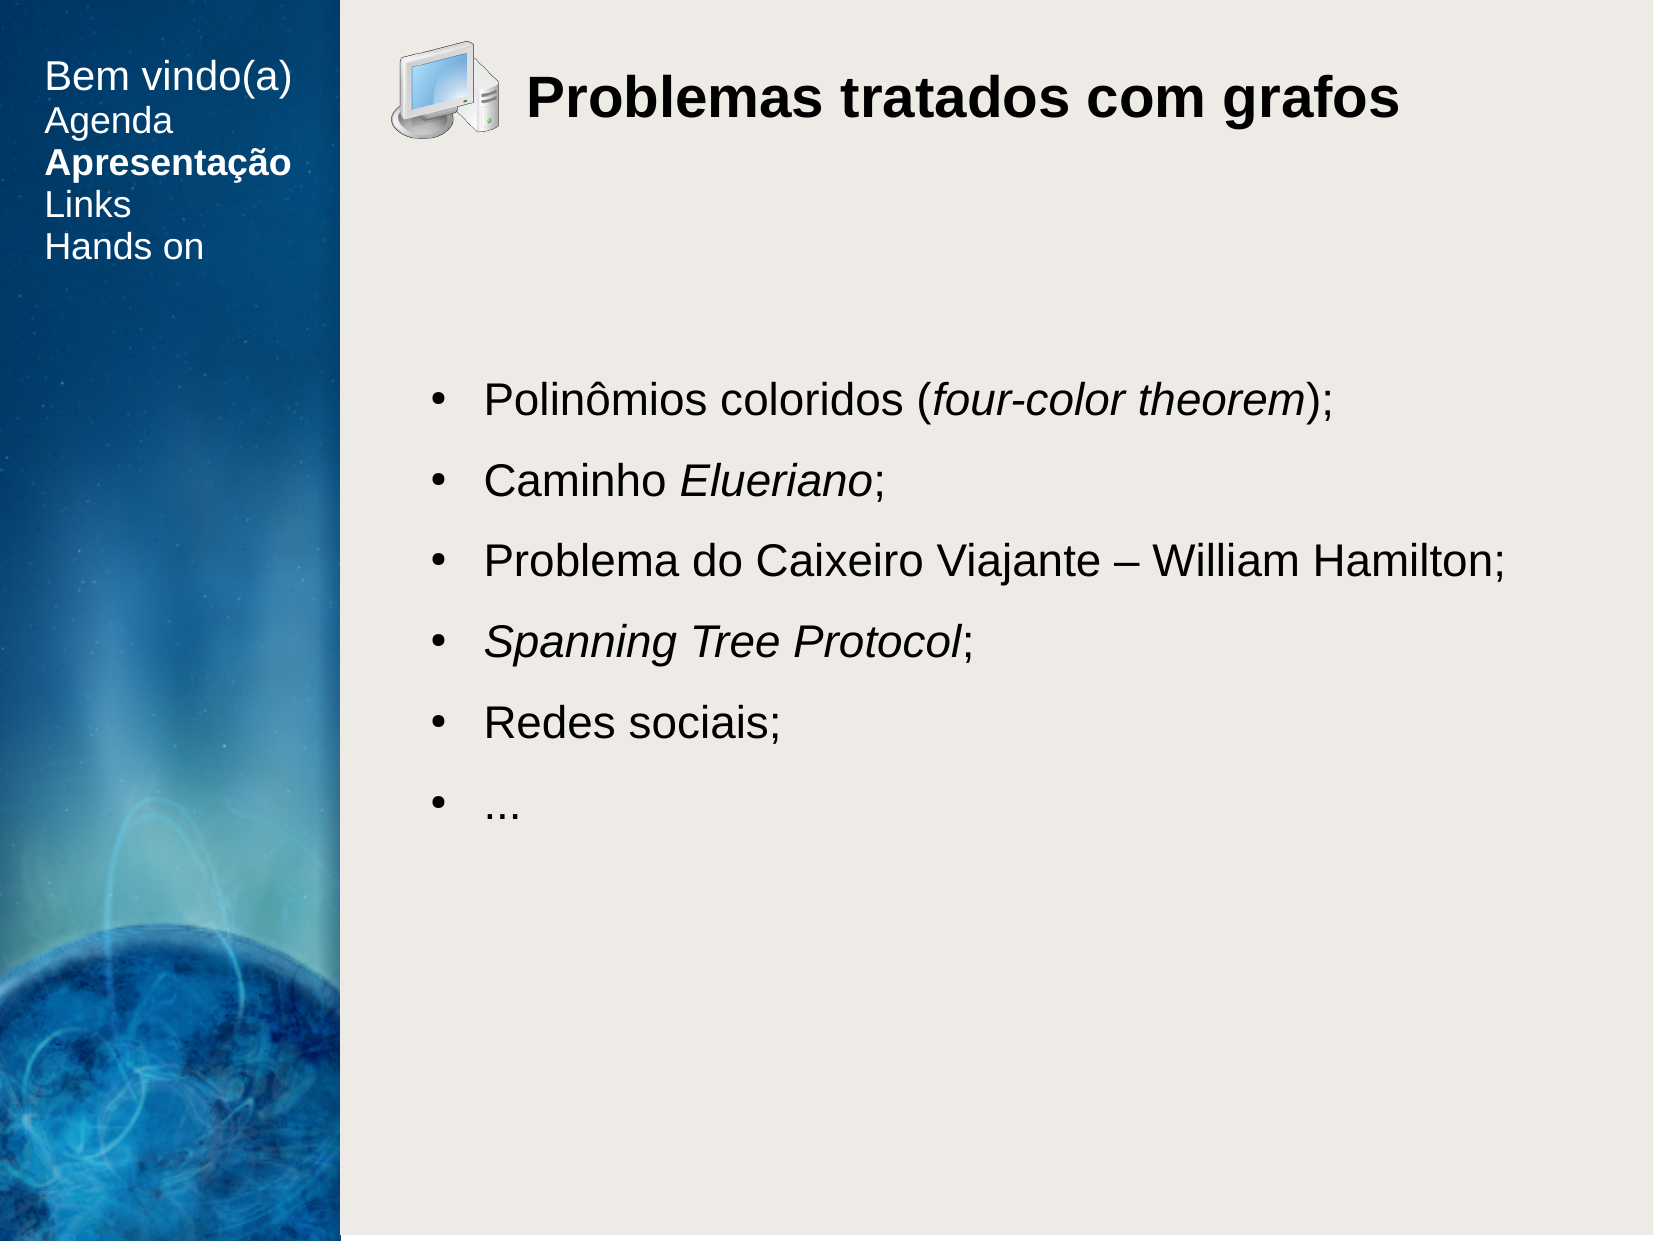

Bem vindo(a)
Agenda
Apresentação
Links
Hands on
# Agenda
Problemas tratados com grafos
Polinômios coloridos (four-color theorem);
Caminho Elueriano;
Problema do Caixeiro Viajante – William Hamilton;
Spanning Tree Protocol;
Redes sociais;
...